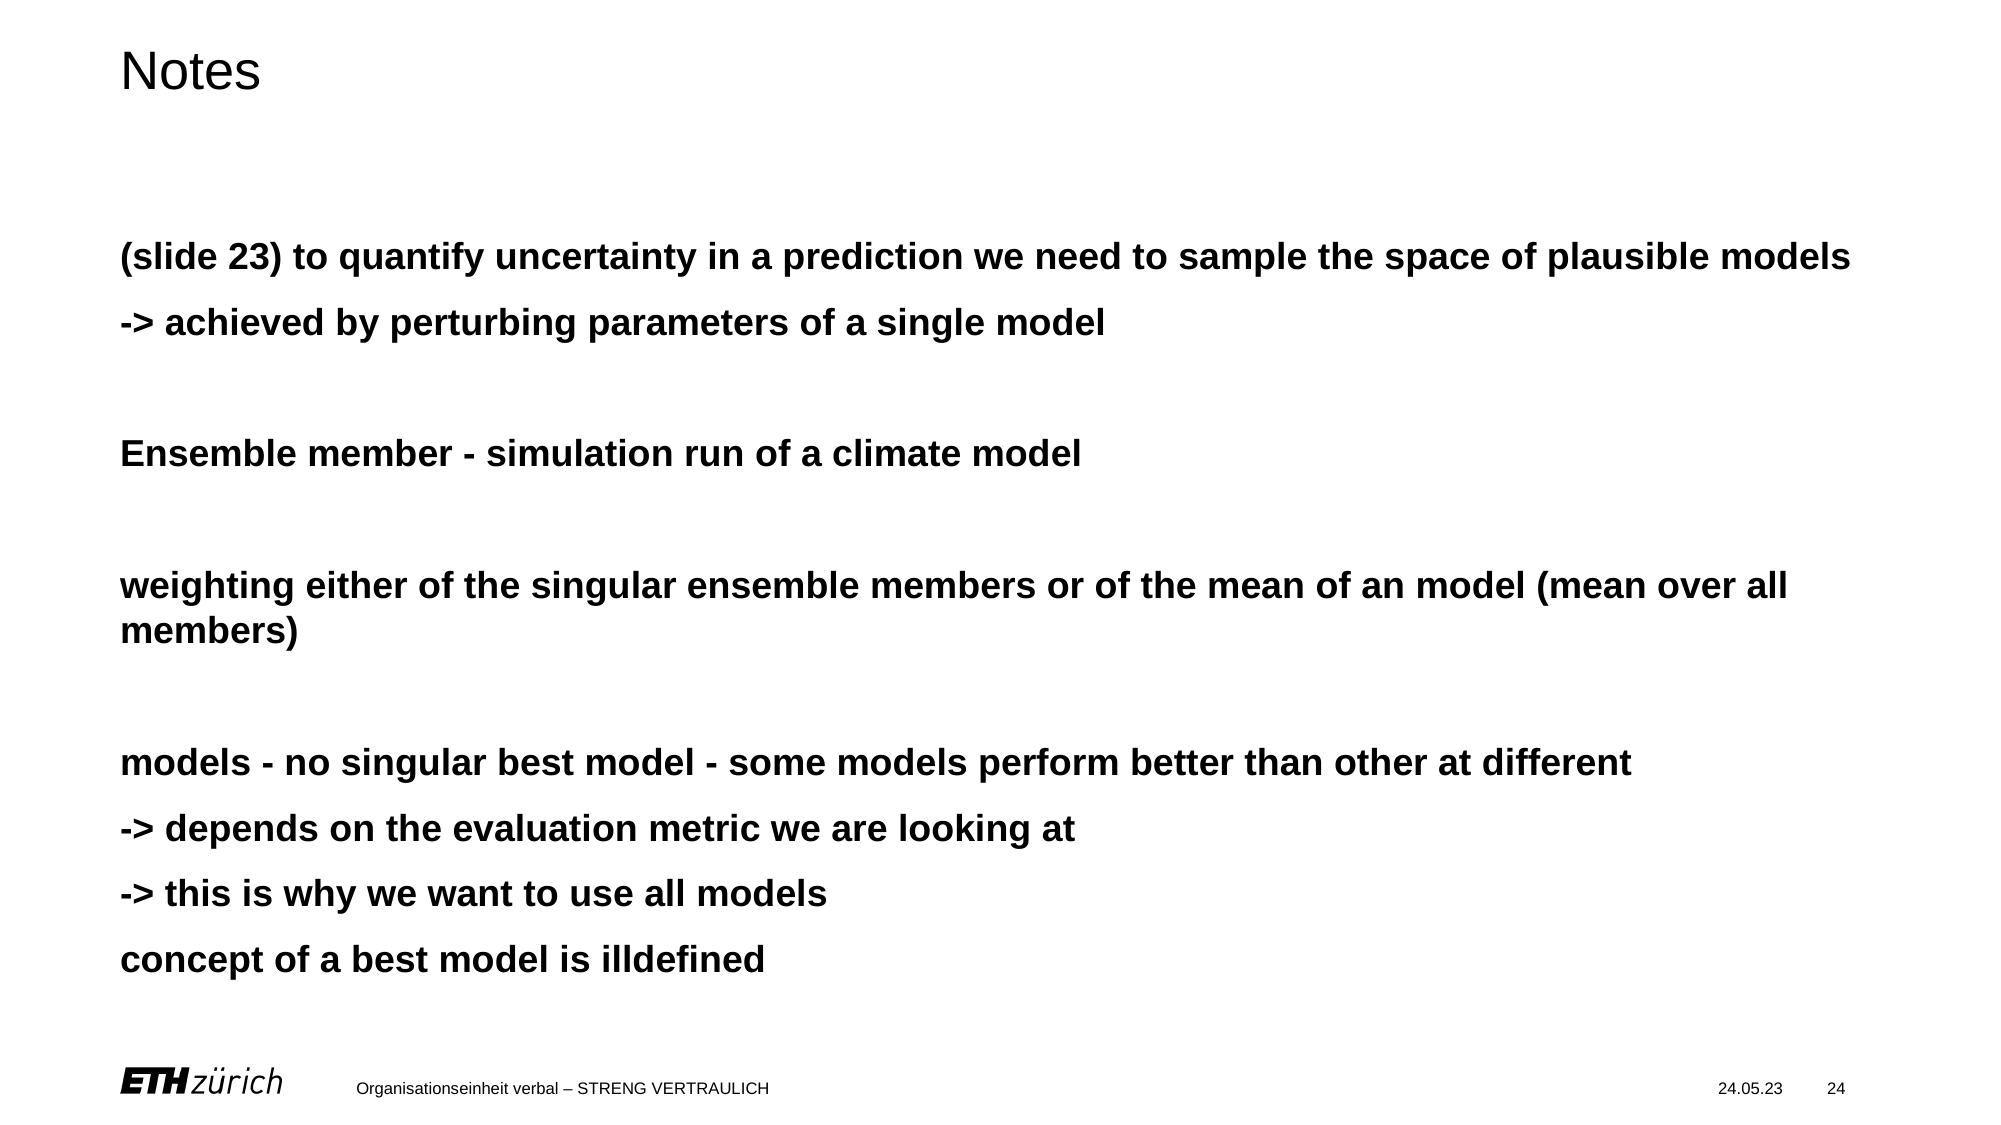

# Notes
(slide 23) to quantify uncertainty in a prediction we need to sample the space of plausible models
-> achieved by perturbing parameters of a single model
Ensemble member - simulation run of a climate model
weighting either of the singular ensemble members or of the mean of an model (mean over all members)
models - no singular best model - some models perform better than other at different
-> depends on the evaluation metric we are looking at
-> this is why we want to use all models
concept of a best model is illdefined
Organisationseinheit verbal – STRENG VERTRAULICH
24.05.23